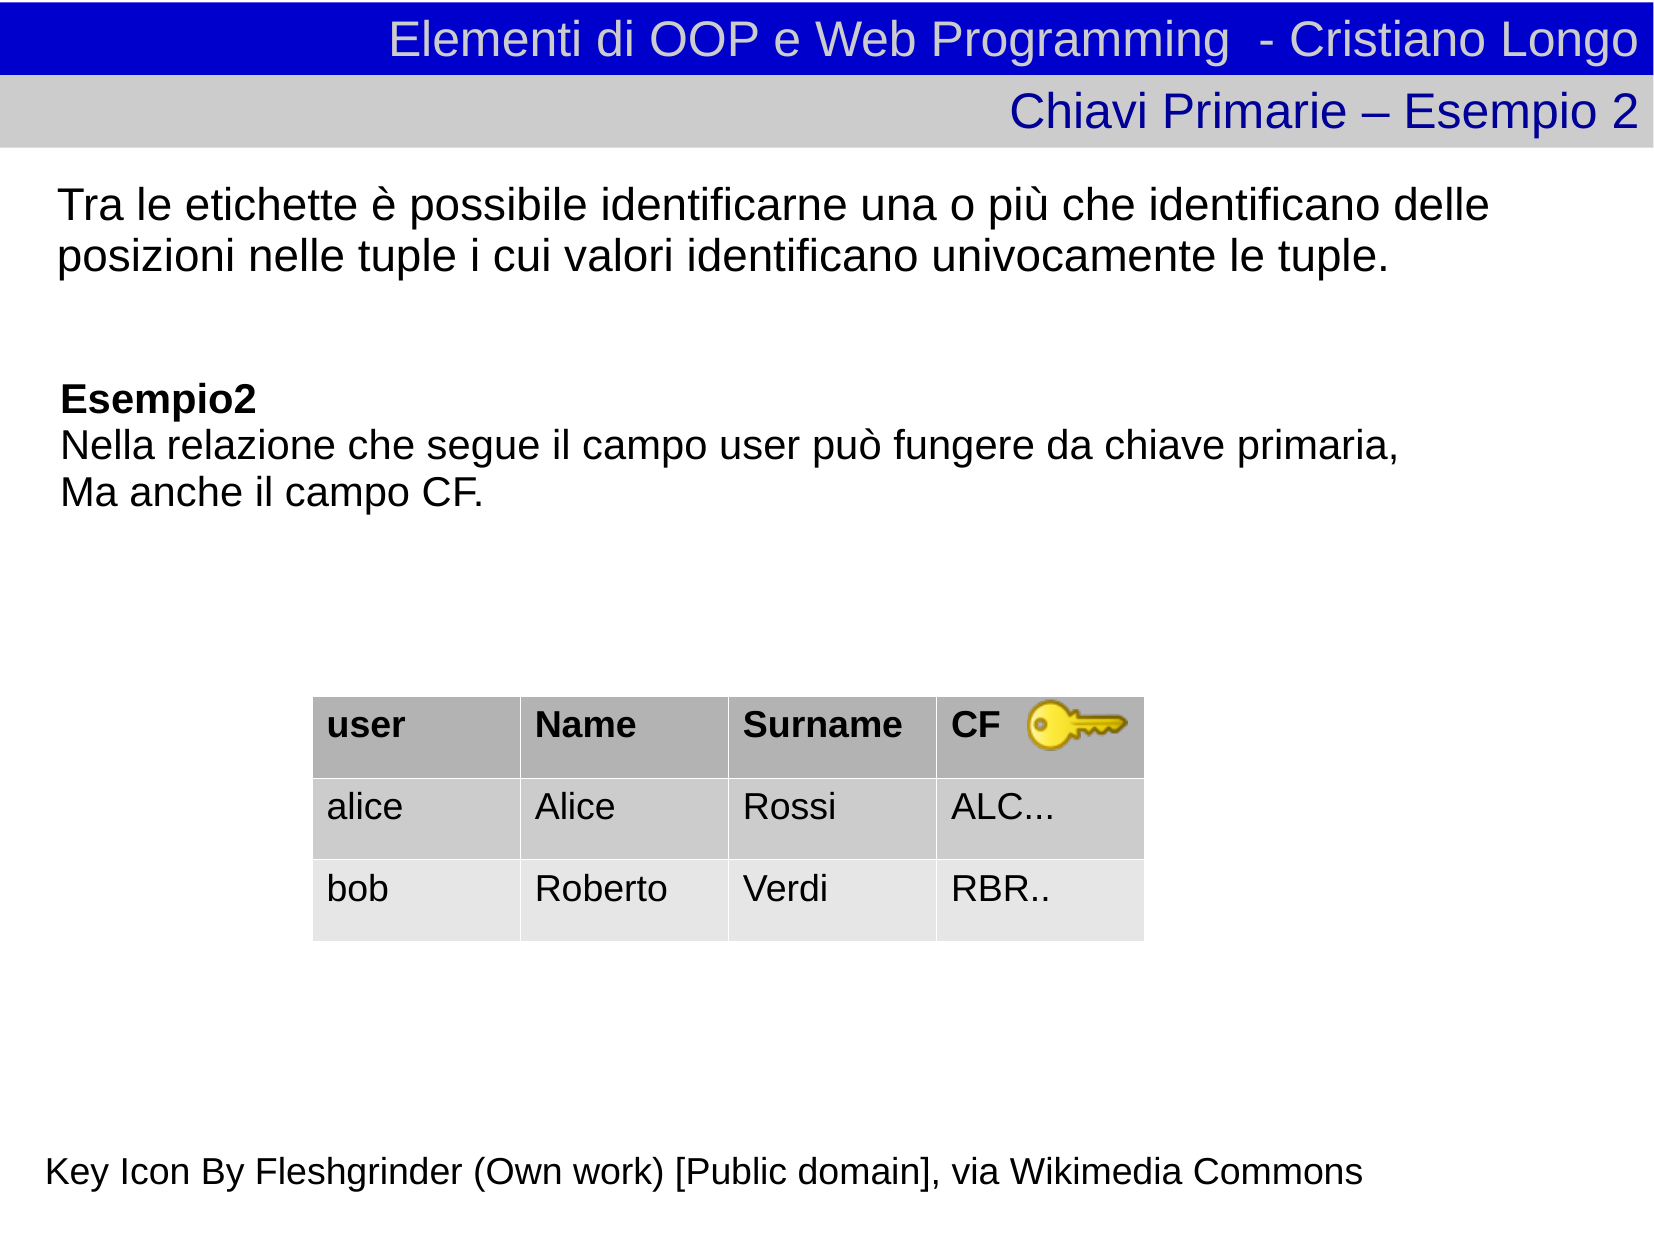

# Elementi di OOP e Web Programming - Cristiano Longo
Chiavi Primarie – Esempio 2
Tra le etichette è possibile identificarne una o più che identificano delle posizioni nelle tuple i cui valori identificano univocamente le tuple.
Esempio2
Nella relazione che segue il campo user può fungere da chiave primaria,
Ma anche il campo CF.
| user | Name | Surname | CF |
| --- | --- | --- | --- |
| alice | Alice | Rossi | ALC... |
| bob | Roberto | Verdi | RBR.. |
Key Icon By Fleshgrinder (Own work) [Public domain], via Wikimedia Commons